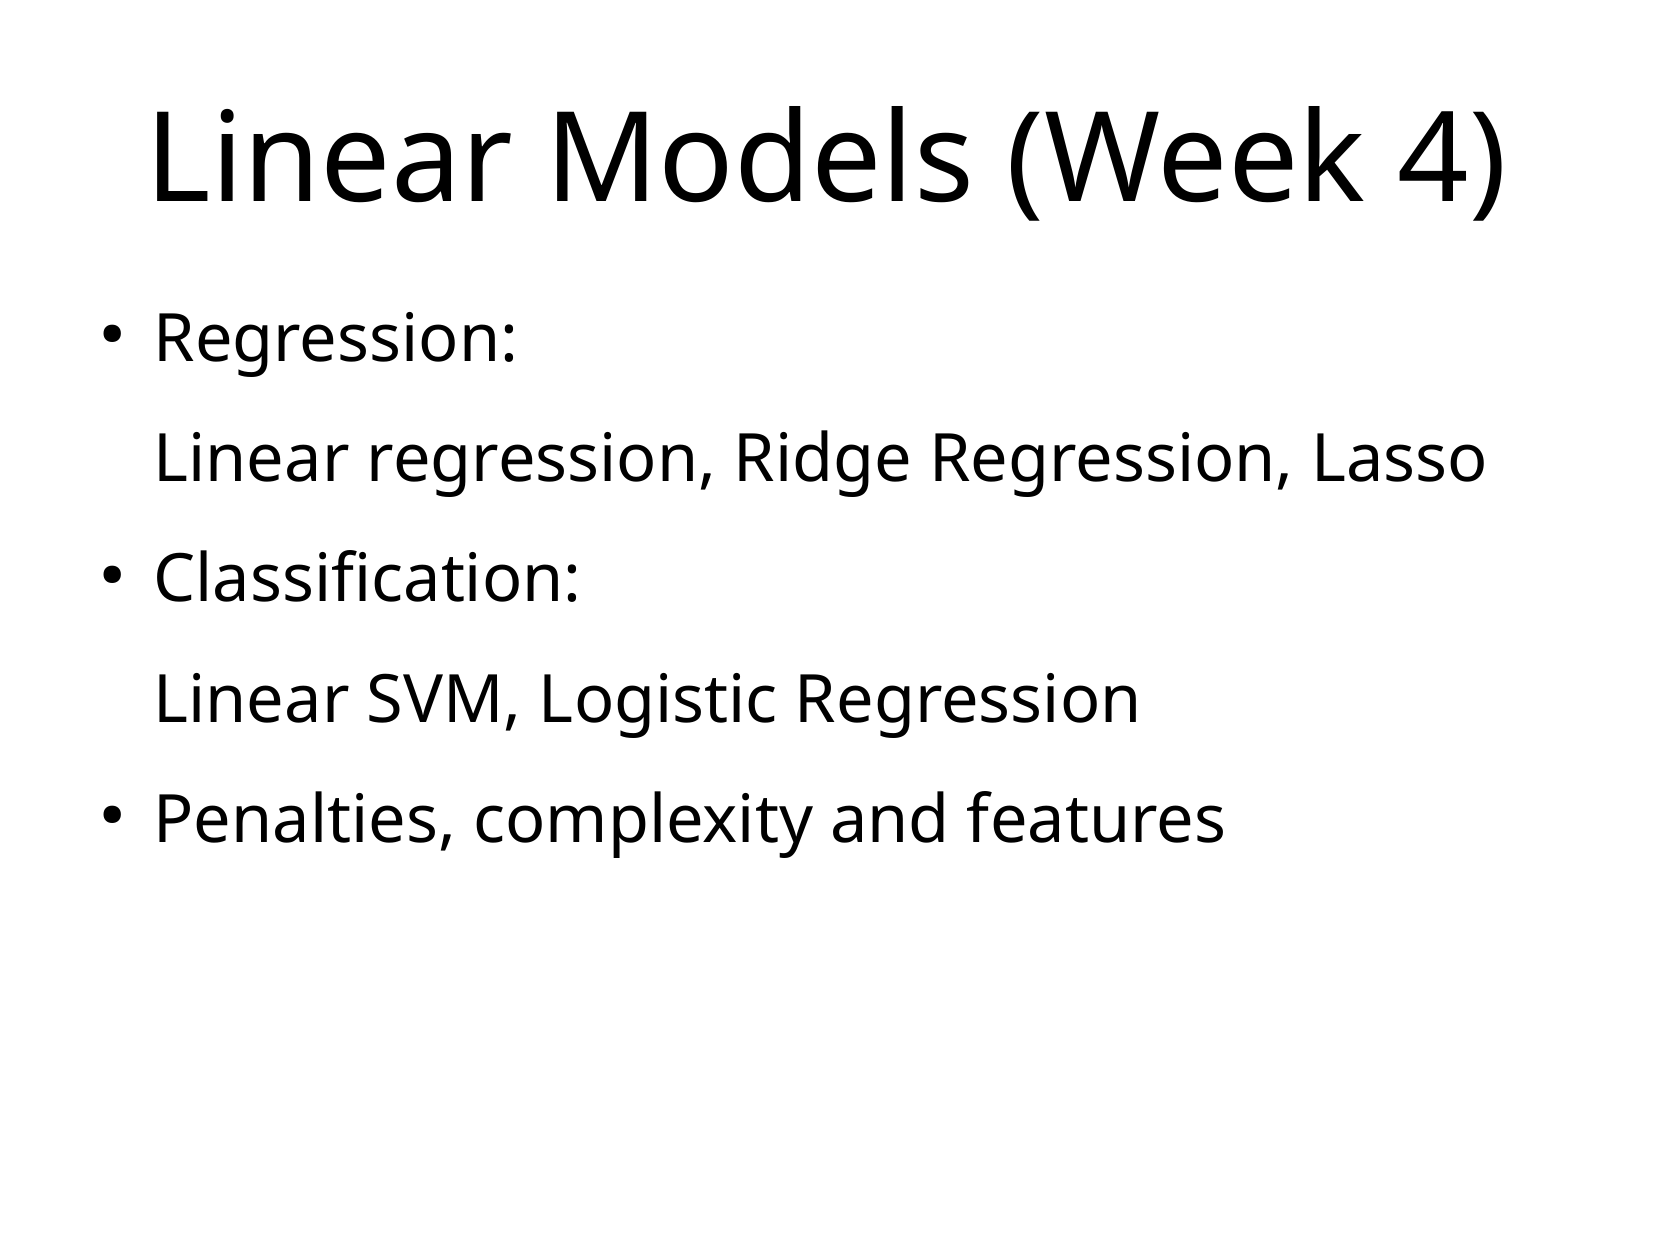

# Linear Models (Week 4)
Regression:
Linear regression, Ridge Regression, Lasso
Classification:
Linear SVM, Logistic Regression
Penalties, complexity and features